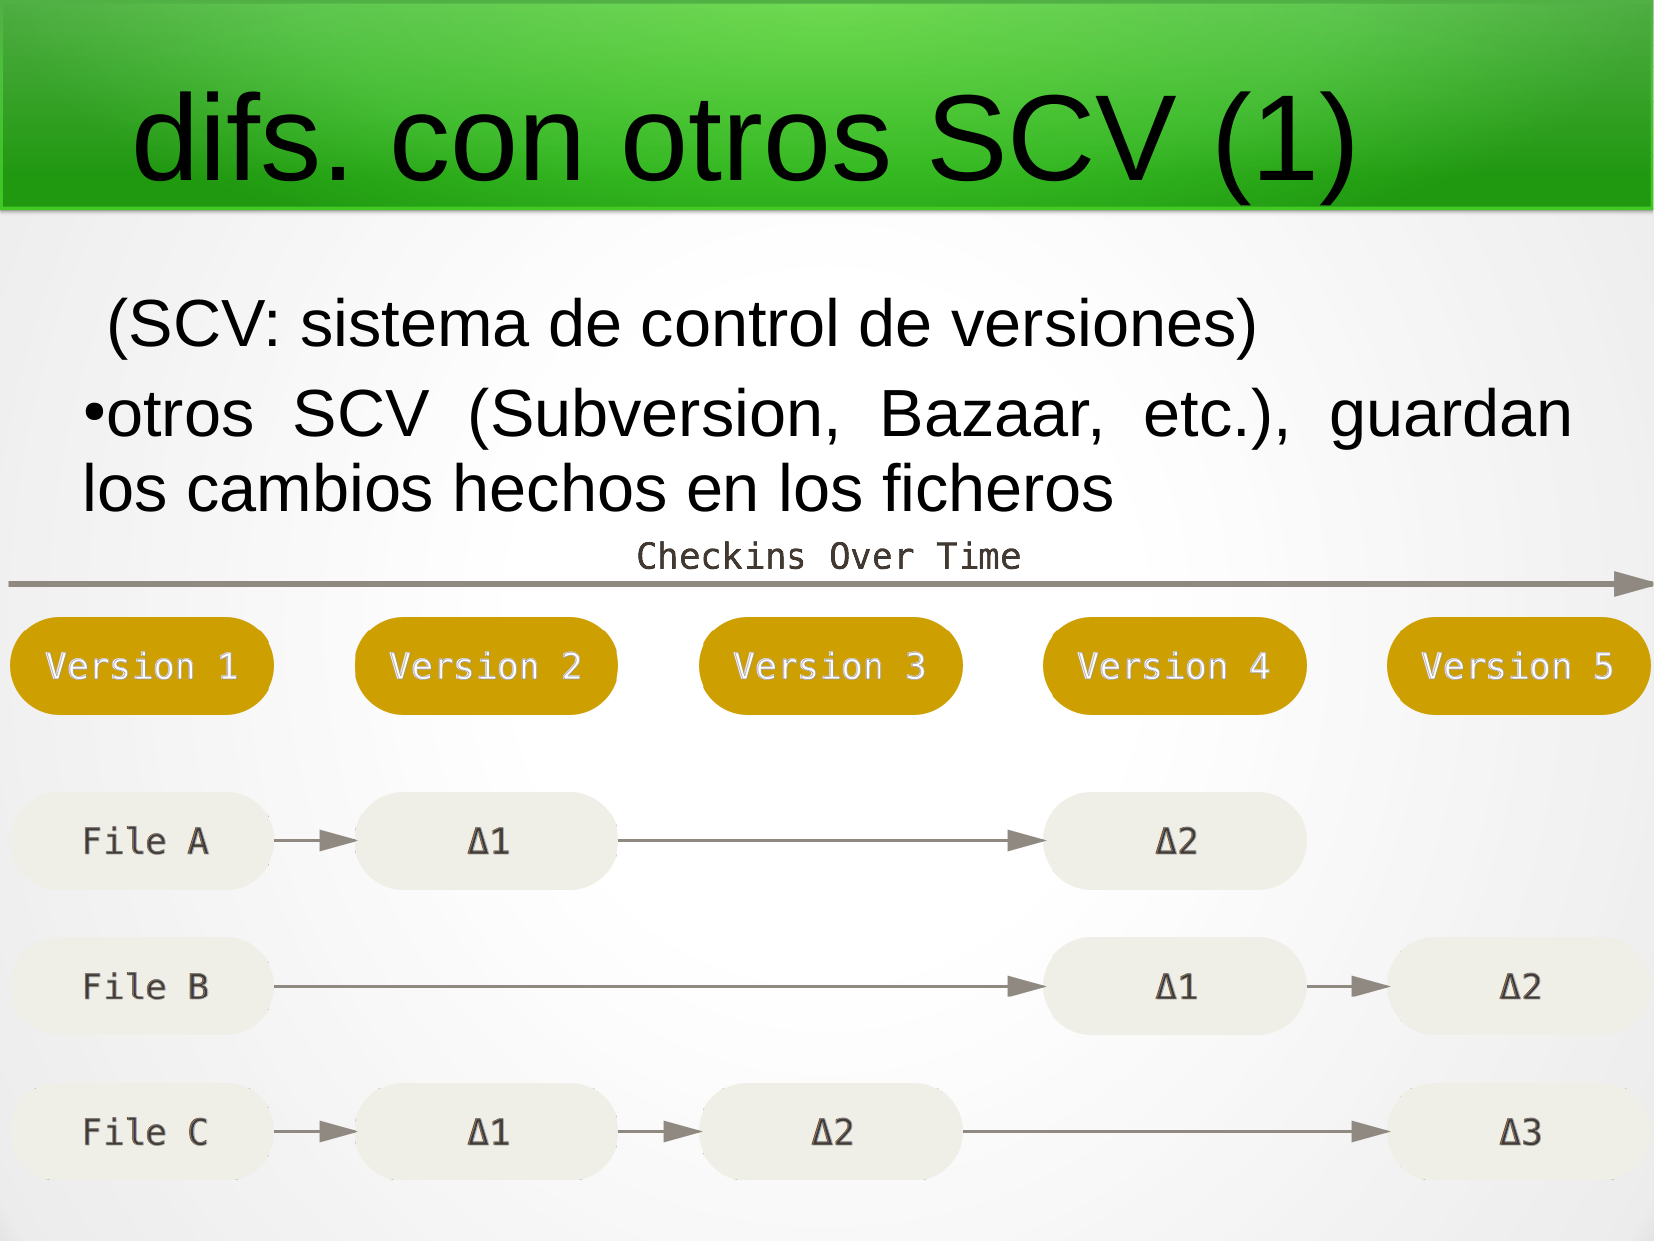

# (SCV: sistema de control de versiones)
otros SCV (Subversion, Bazaar, etc.), guardan los cambios hechos en los ficheros
difs. con otros SCV (1)